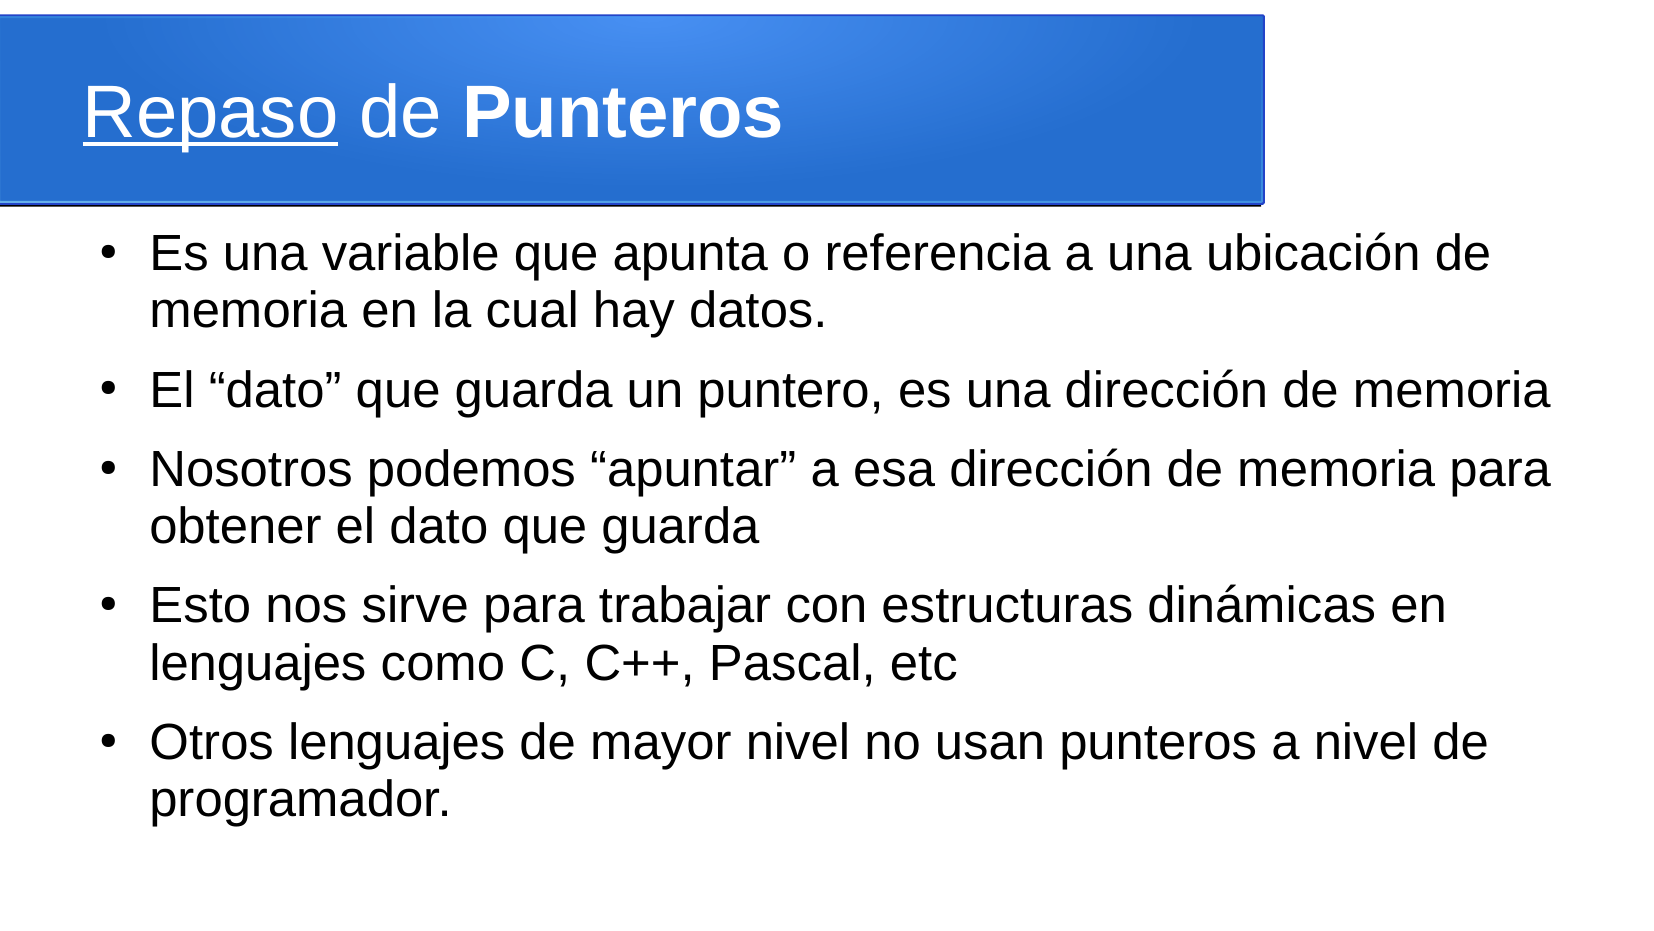

# Repaso de Punteros
Es una variable que apunta o referencia a una ubicación de memoria en la cual hay datos.
El “dato” que guarda un puntero, es una dirección de memoria
Nosotros podemos “apuntar” a esa dirección de memoria para obtener el dato que guarda
Esto nos sirve para trabajar con estructuras dinámicas en lenguajes como C, C++, Pascal, etc
Otros lenguajes de mayor nivel no usan punteros a nivel de programador.